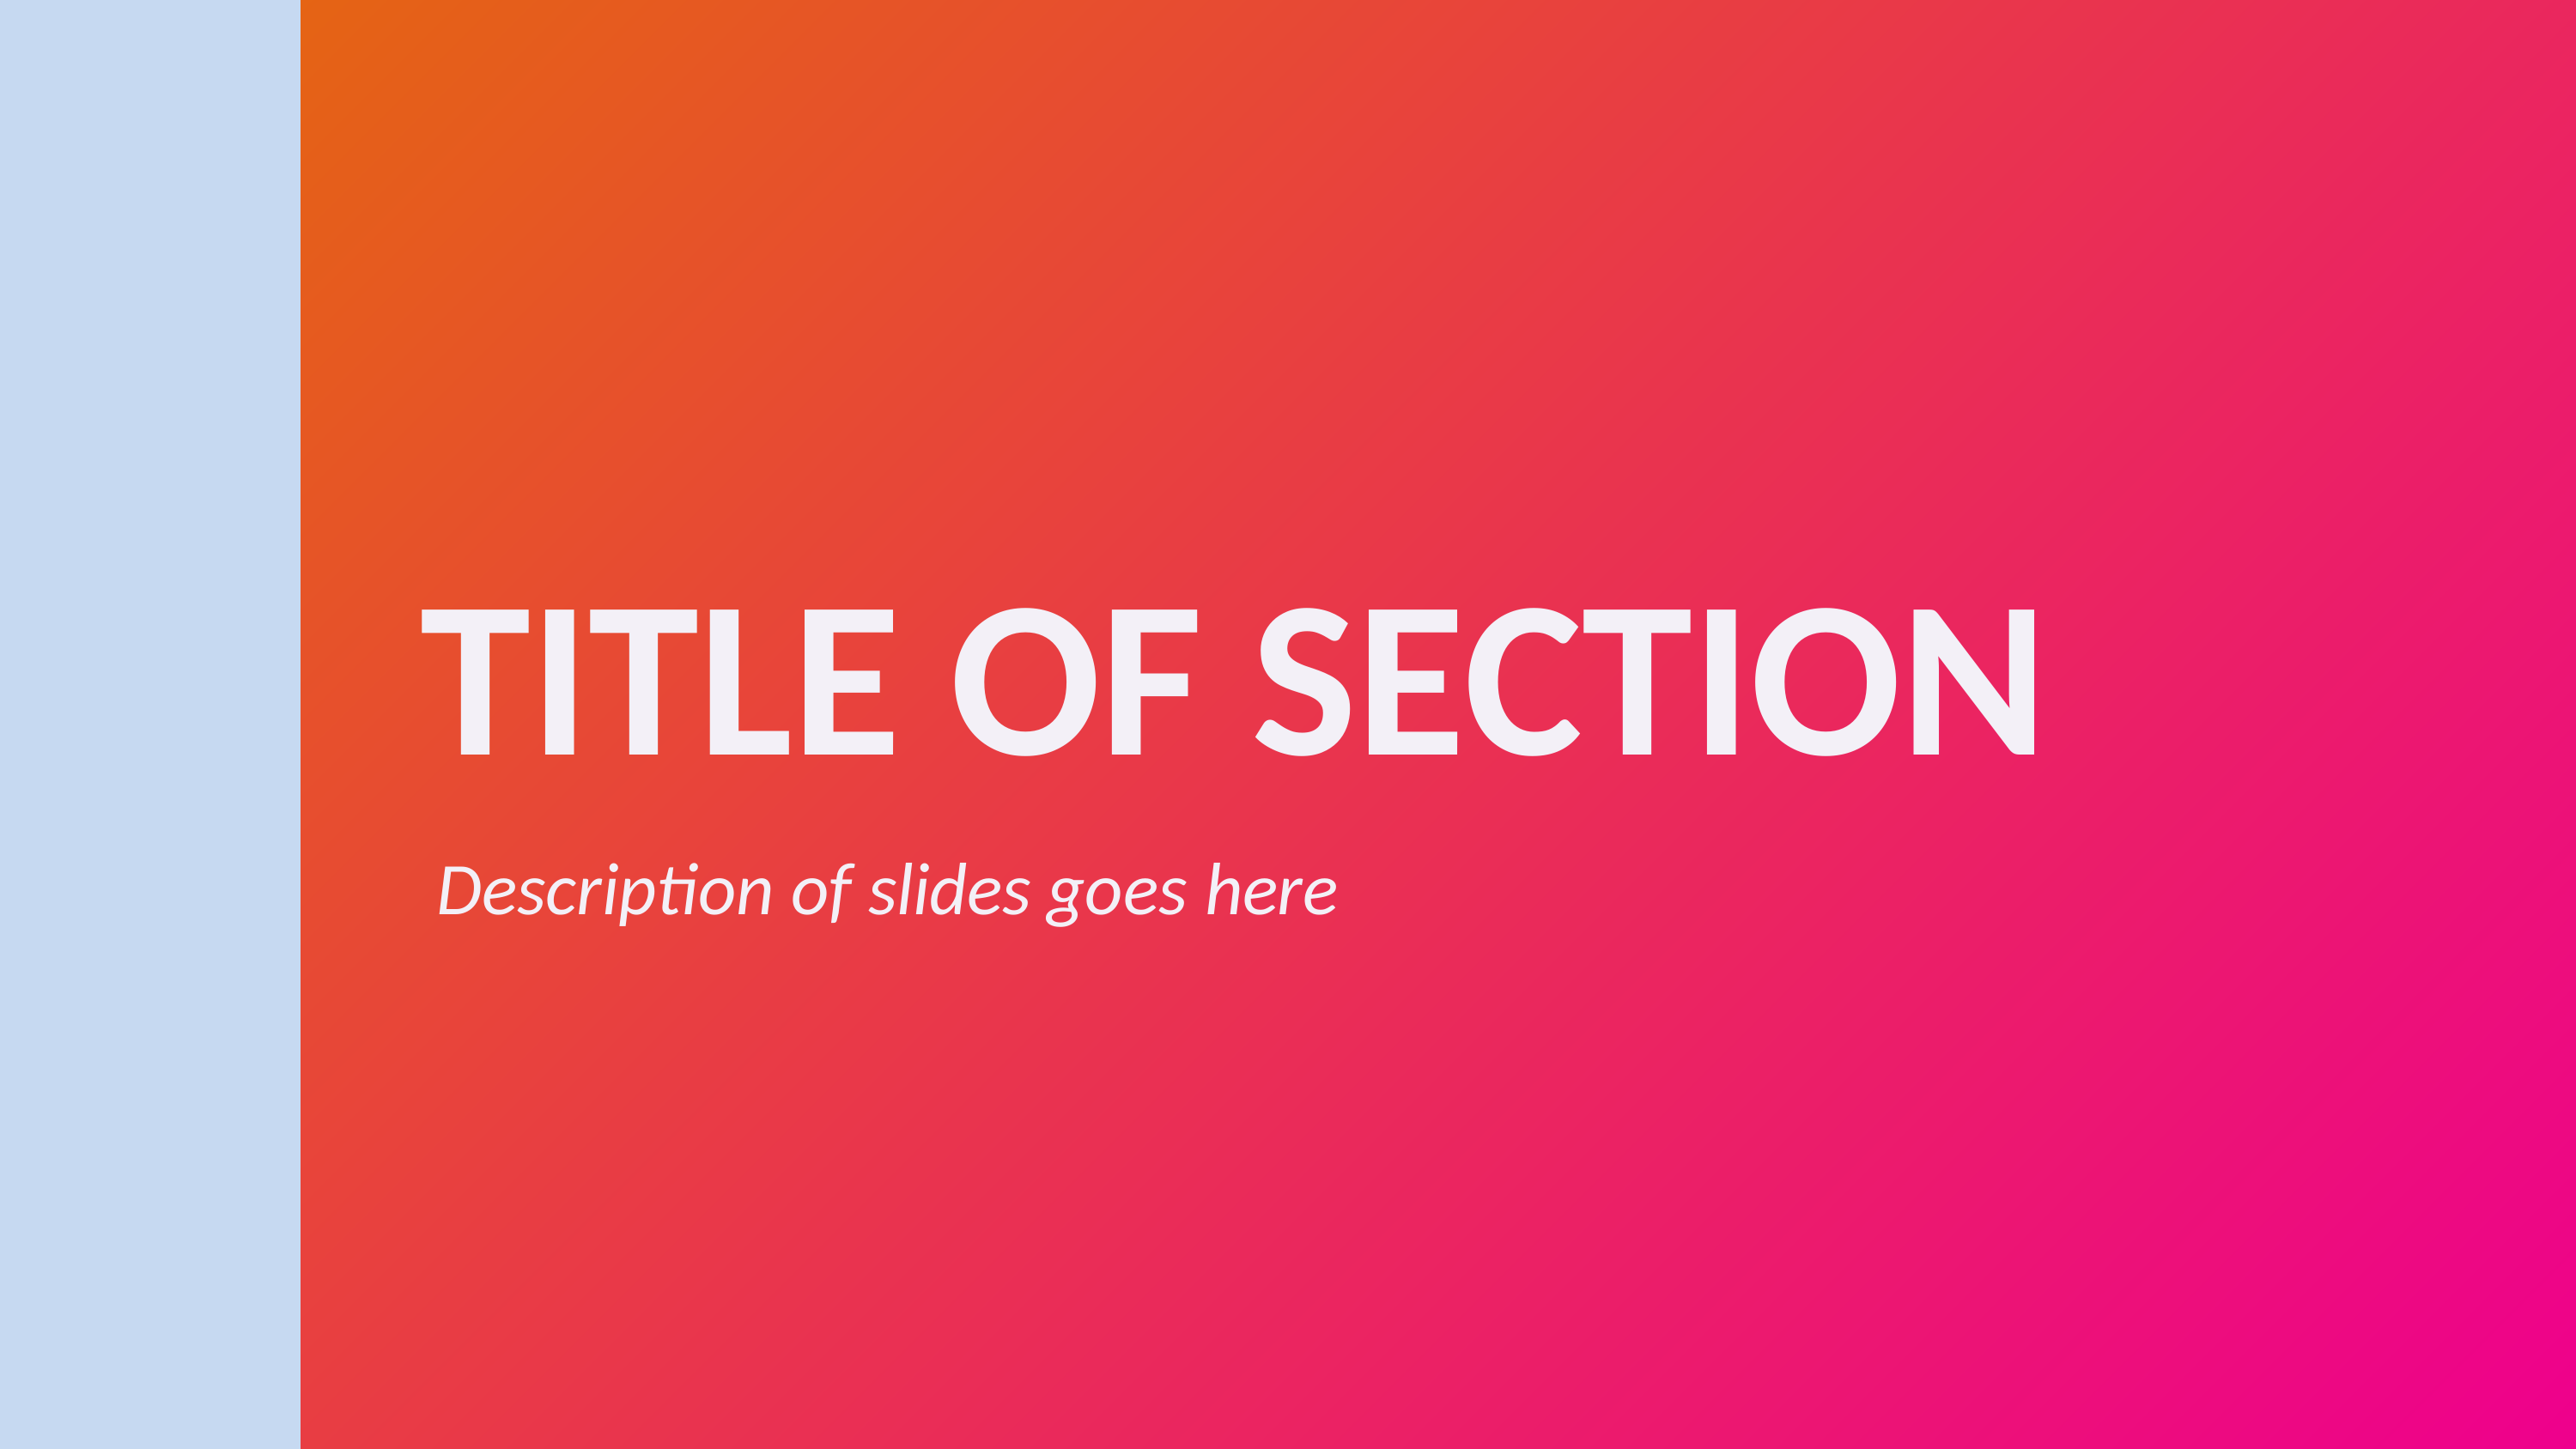

TITLE OF SECTION
Description of slides goes here